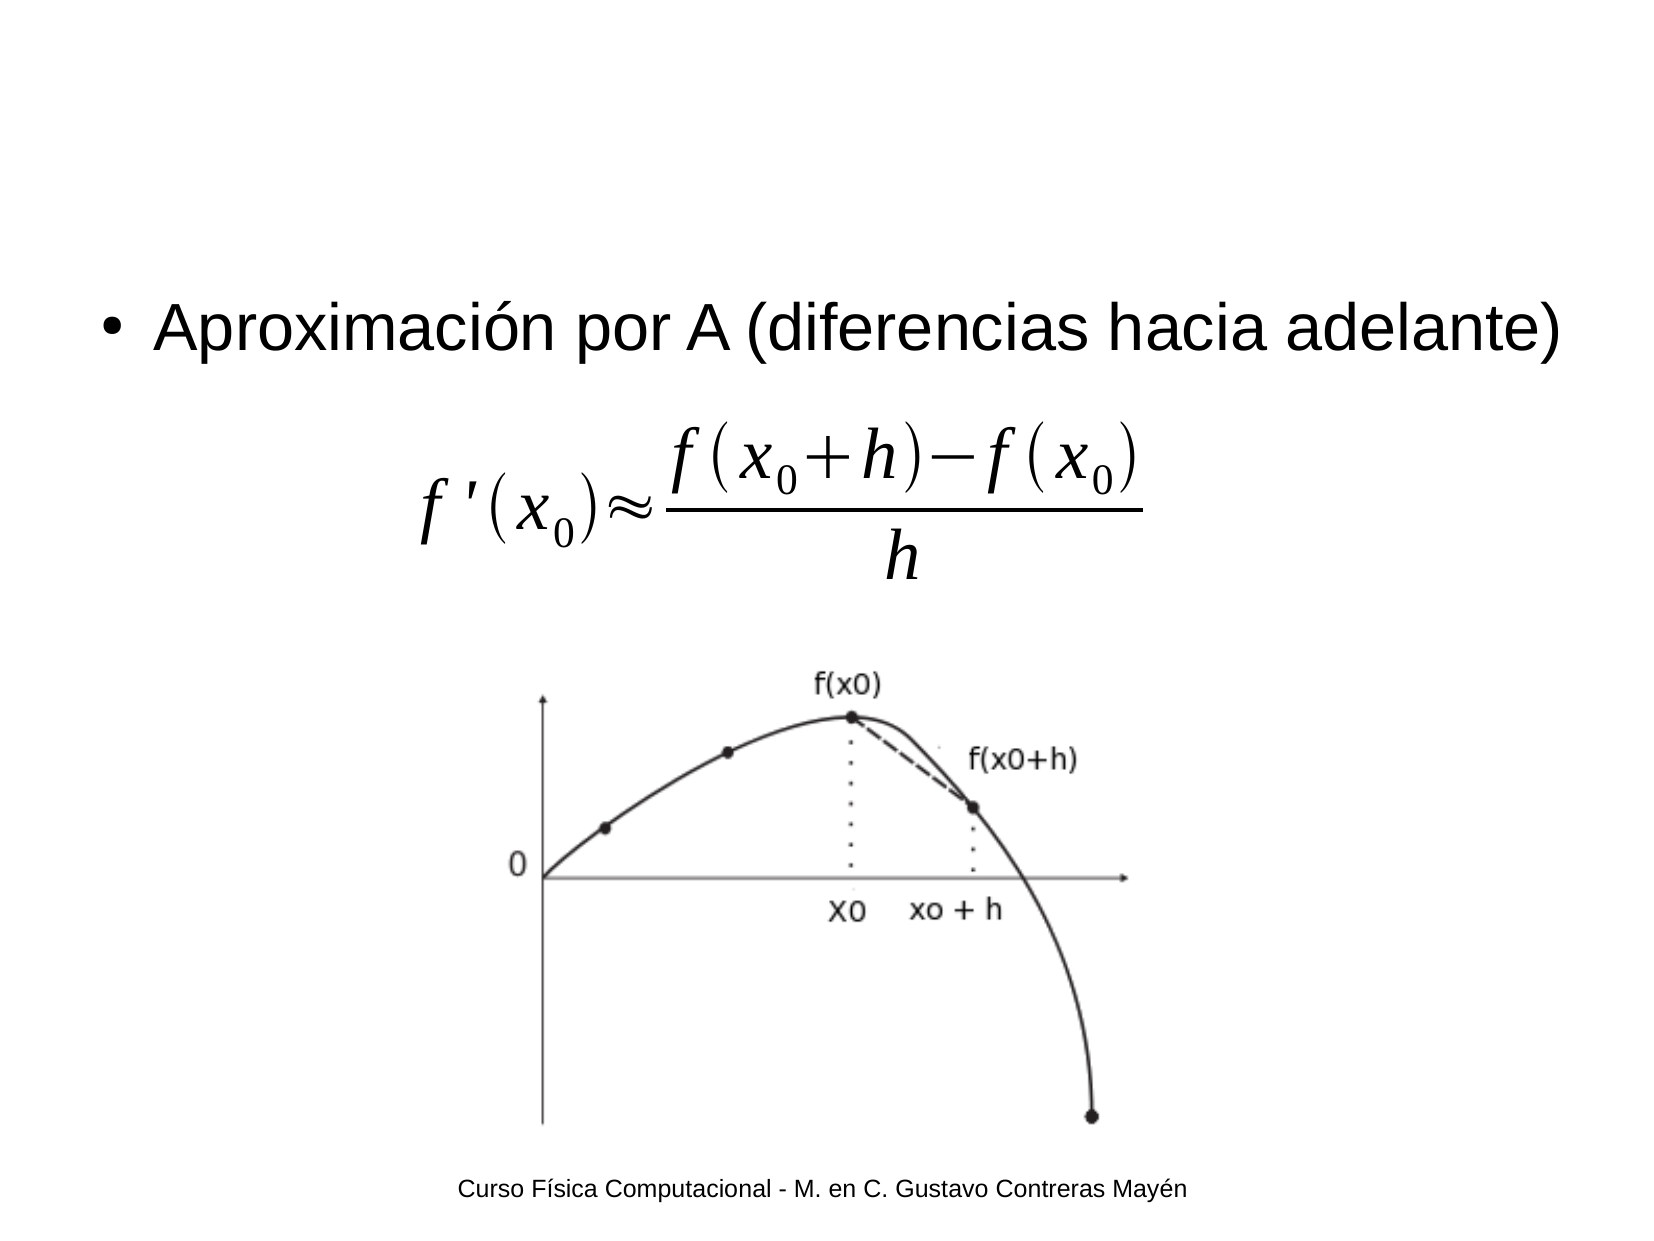

#
Aproximación por A (diferencias hacia adelante)